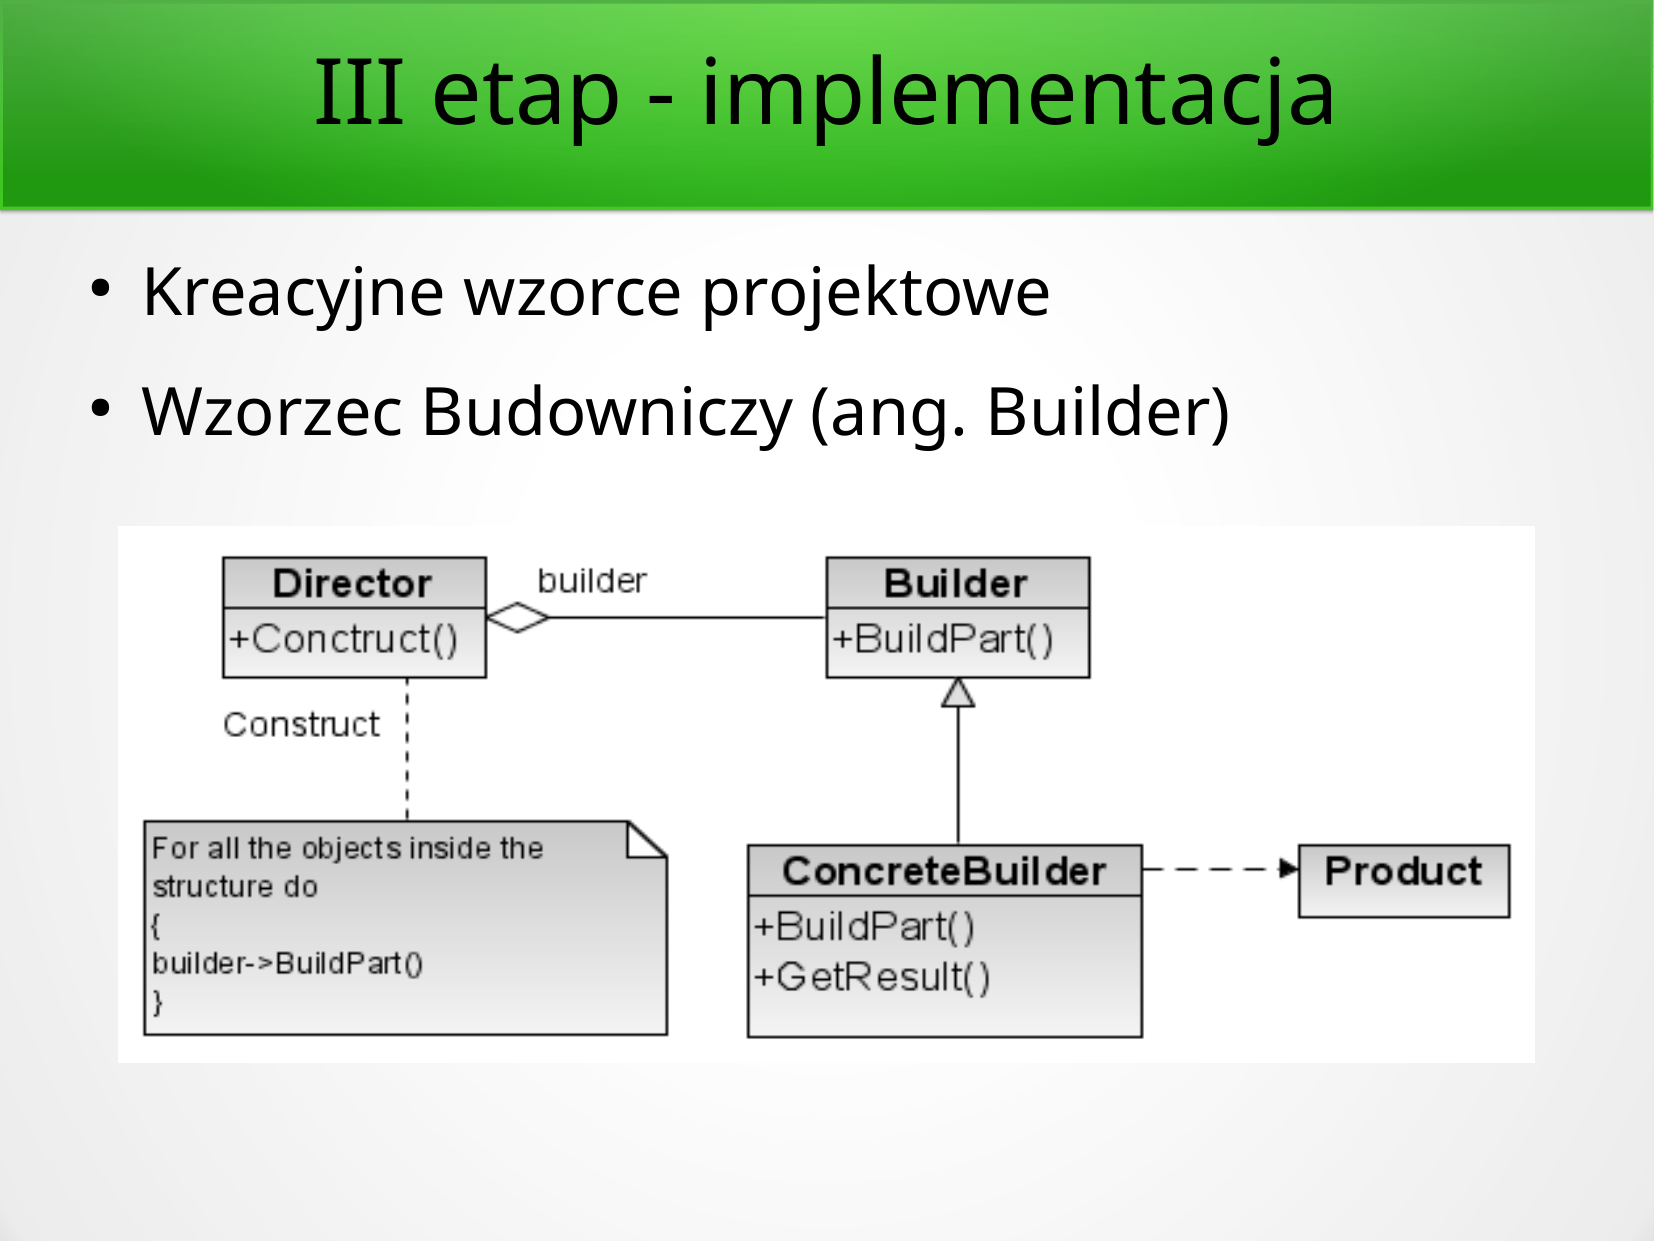

# III etap - implementacja
Kreacyjne wzorce projektowe
Wzorzec Budowniczy (ang. Builder)